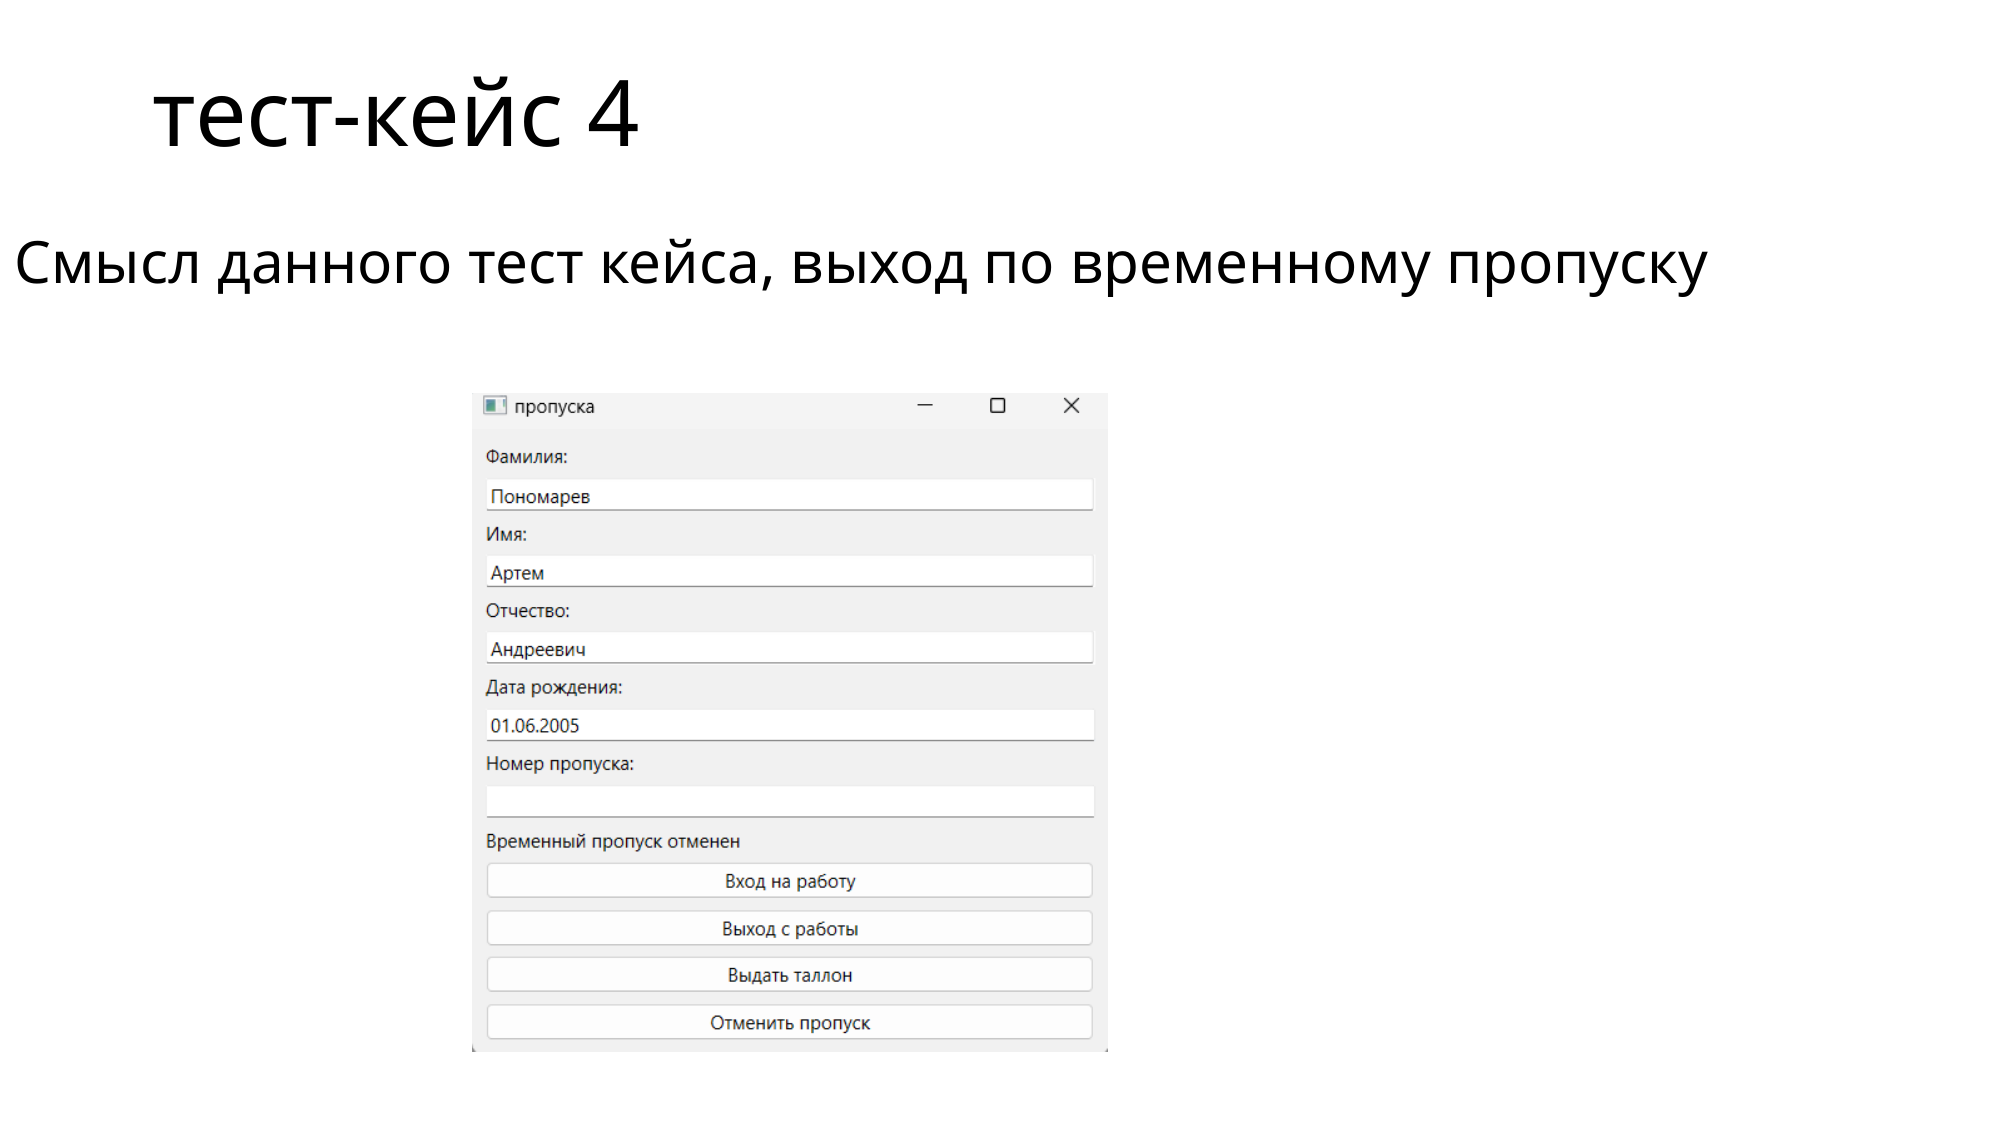

# тест-кейс 4
Смысл данного тест кейса, выход по временному пропуску